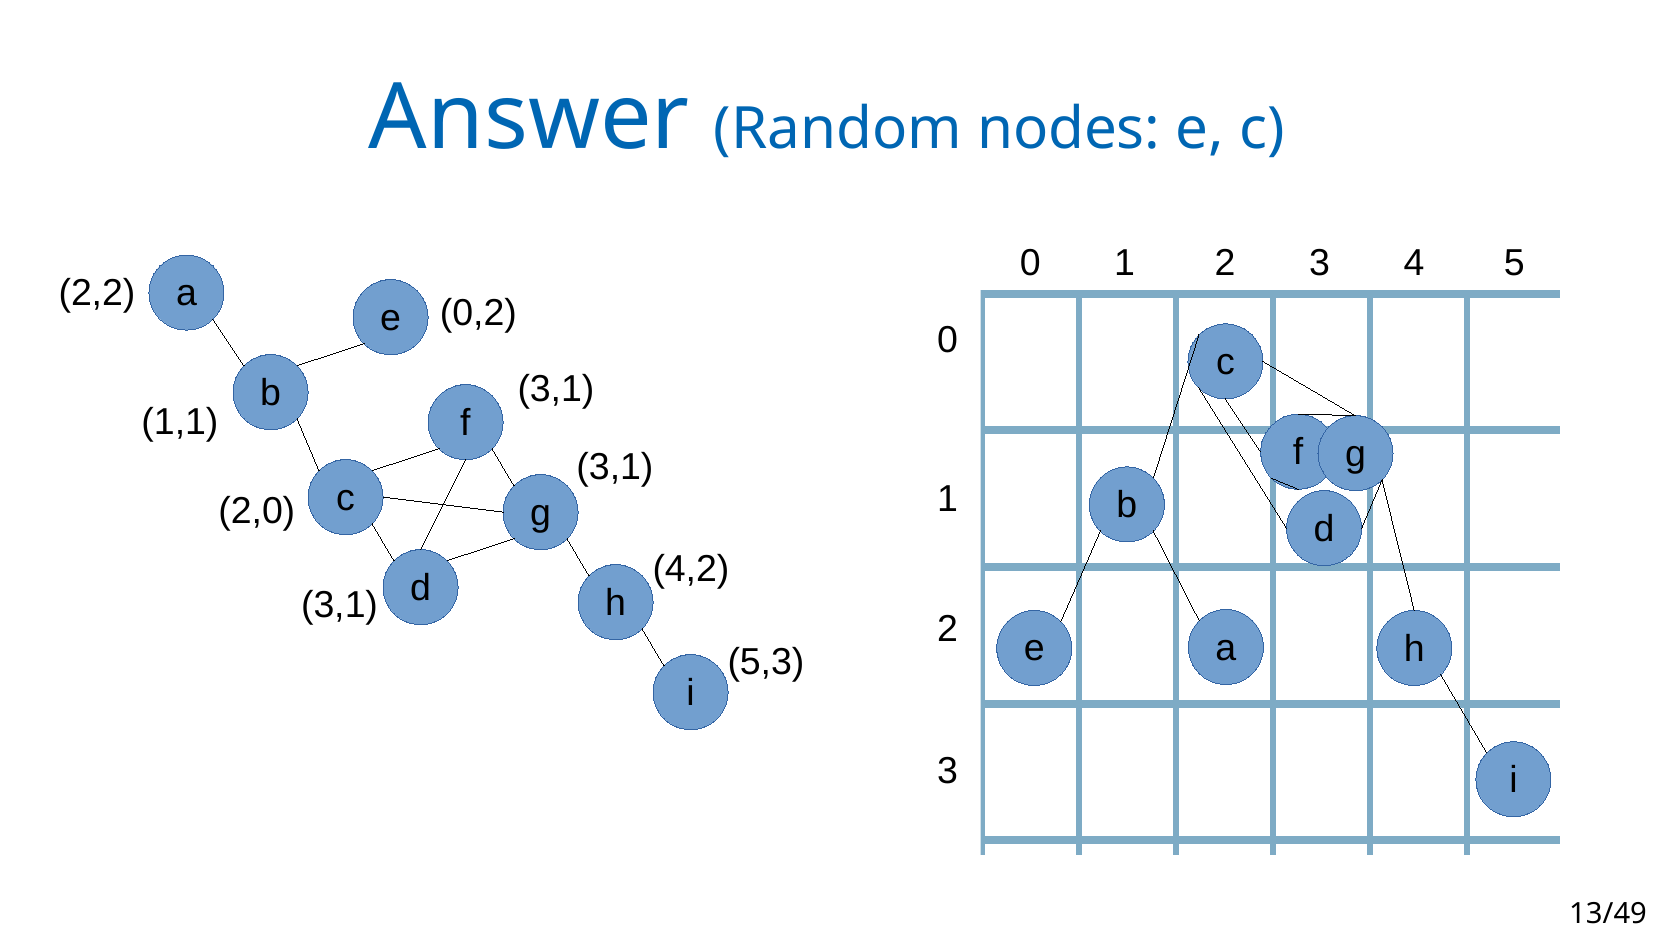

# Answer (Random nodes: e, c)
0
1
2
3
4
5
a
(2,2)
e
(0,2)
0
c
b
(3,1)
f
(1,1)
f
g
(3,1)
c
b
1
g
(2,0)
d
(4,2)
d
h
(3,1)
2
a
e
h
(5,3)
i
i
3
13